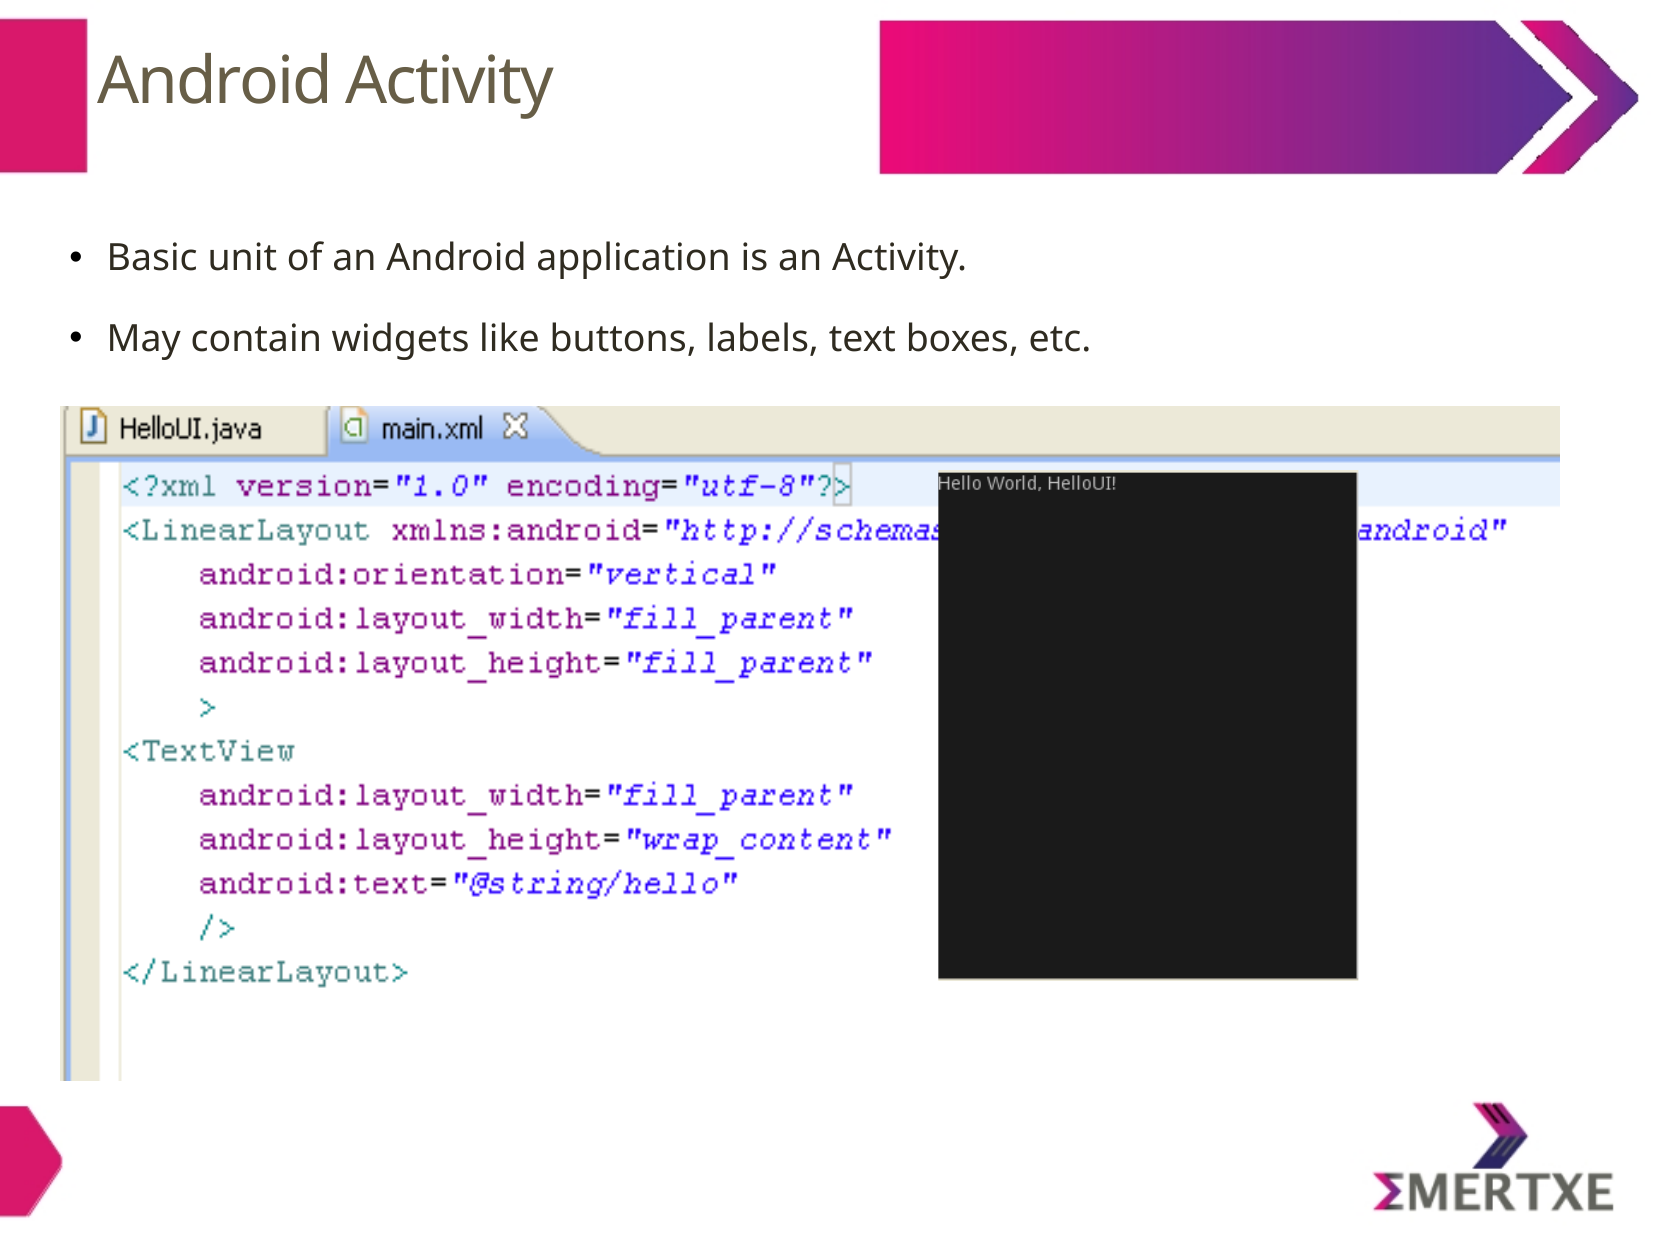

# Android Activity
Basic unit of an Android application is an Activity.
May contain widgets like buttons, labels, text boxes, etc.